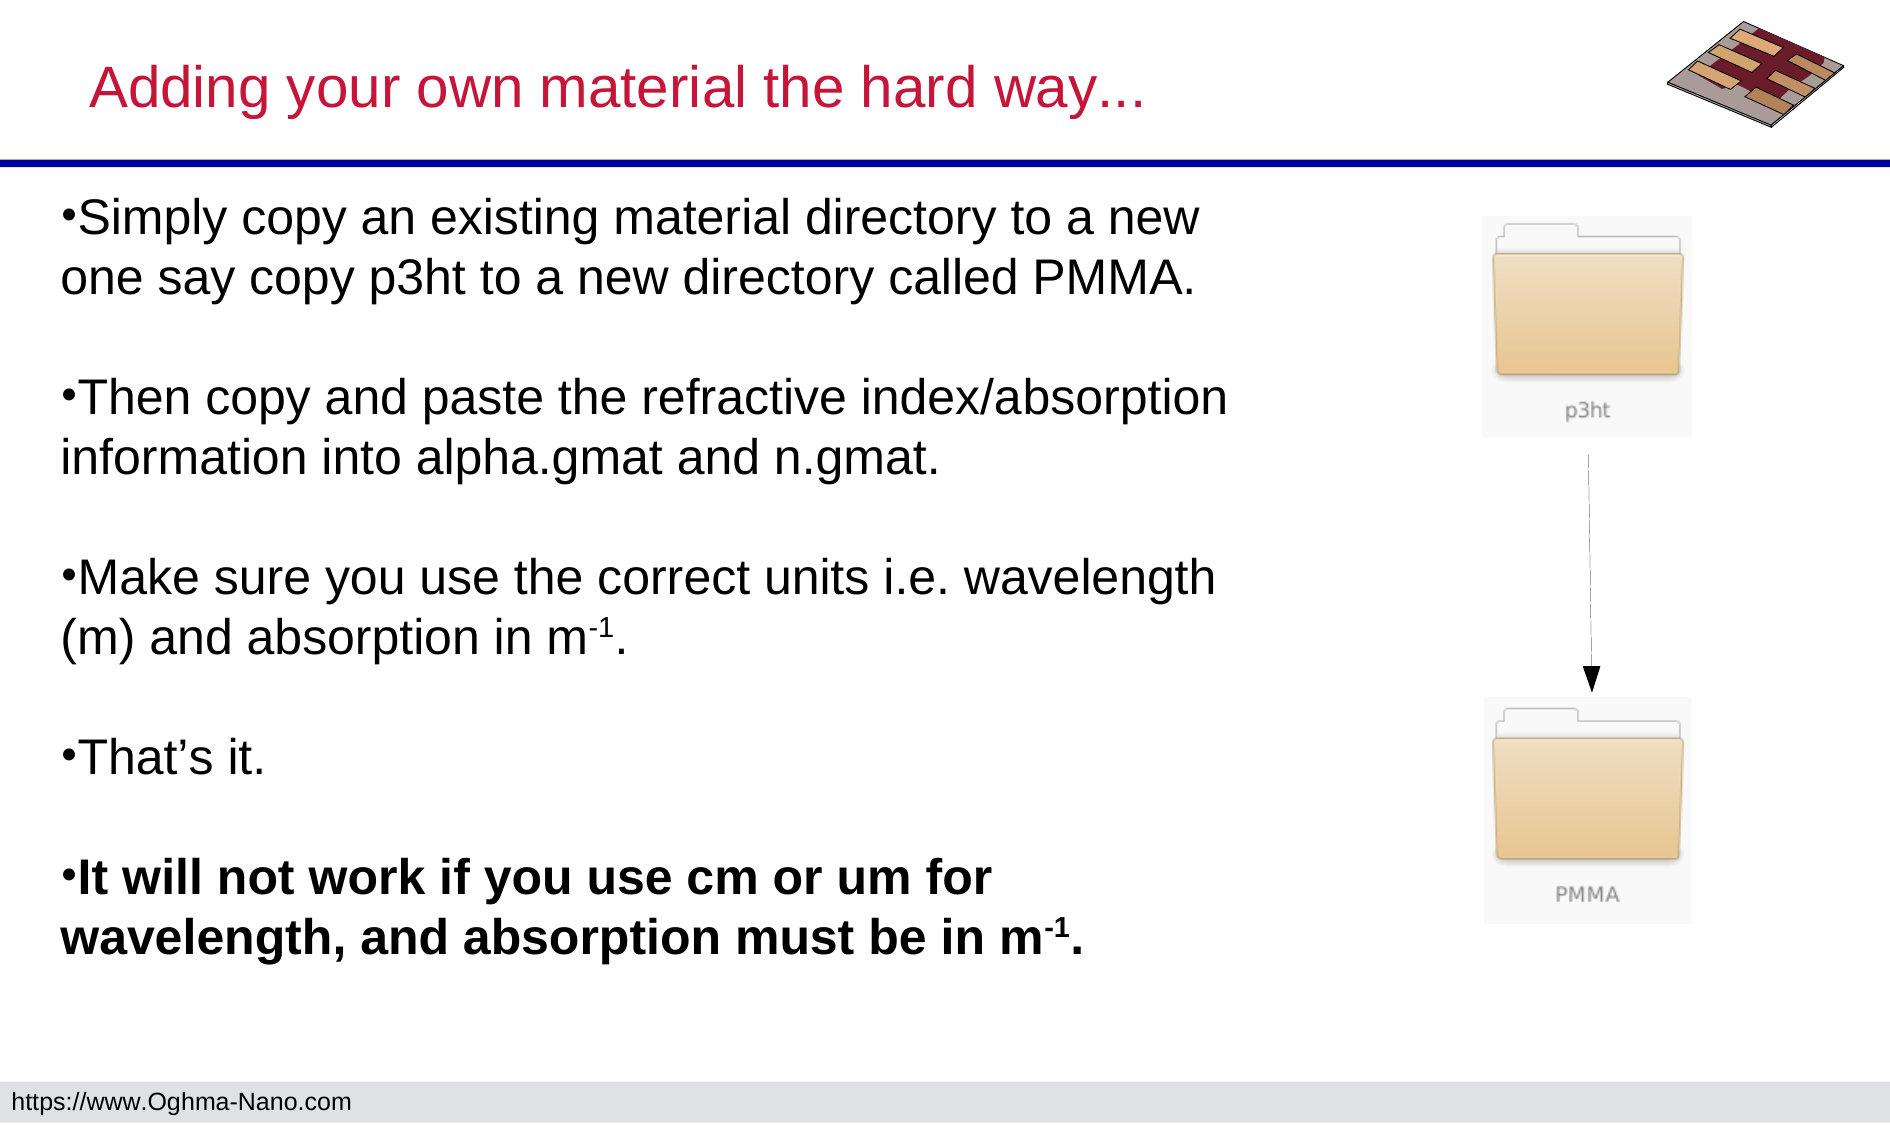

# Adding your own material the hard way...
Simply copy an existing material directory to a new one say copy p3ht to a new directory called PMMA.
Then copy and paste the refractive index/absorption information into alpha.gmat and n.gmat.
Make sure you use the correct units i.e. wavelength (m) and absorption in m-1.
That’s it.
It will not work if you use cm or um for wavelength, and absorption must be in m-1.